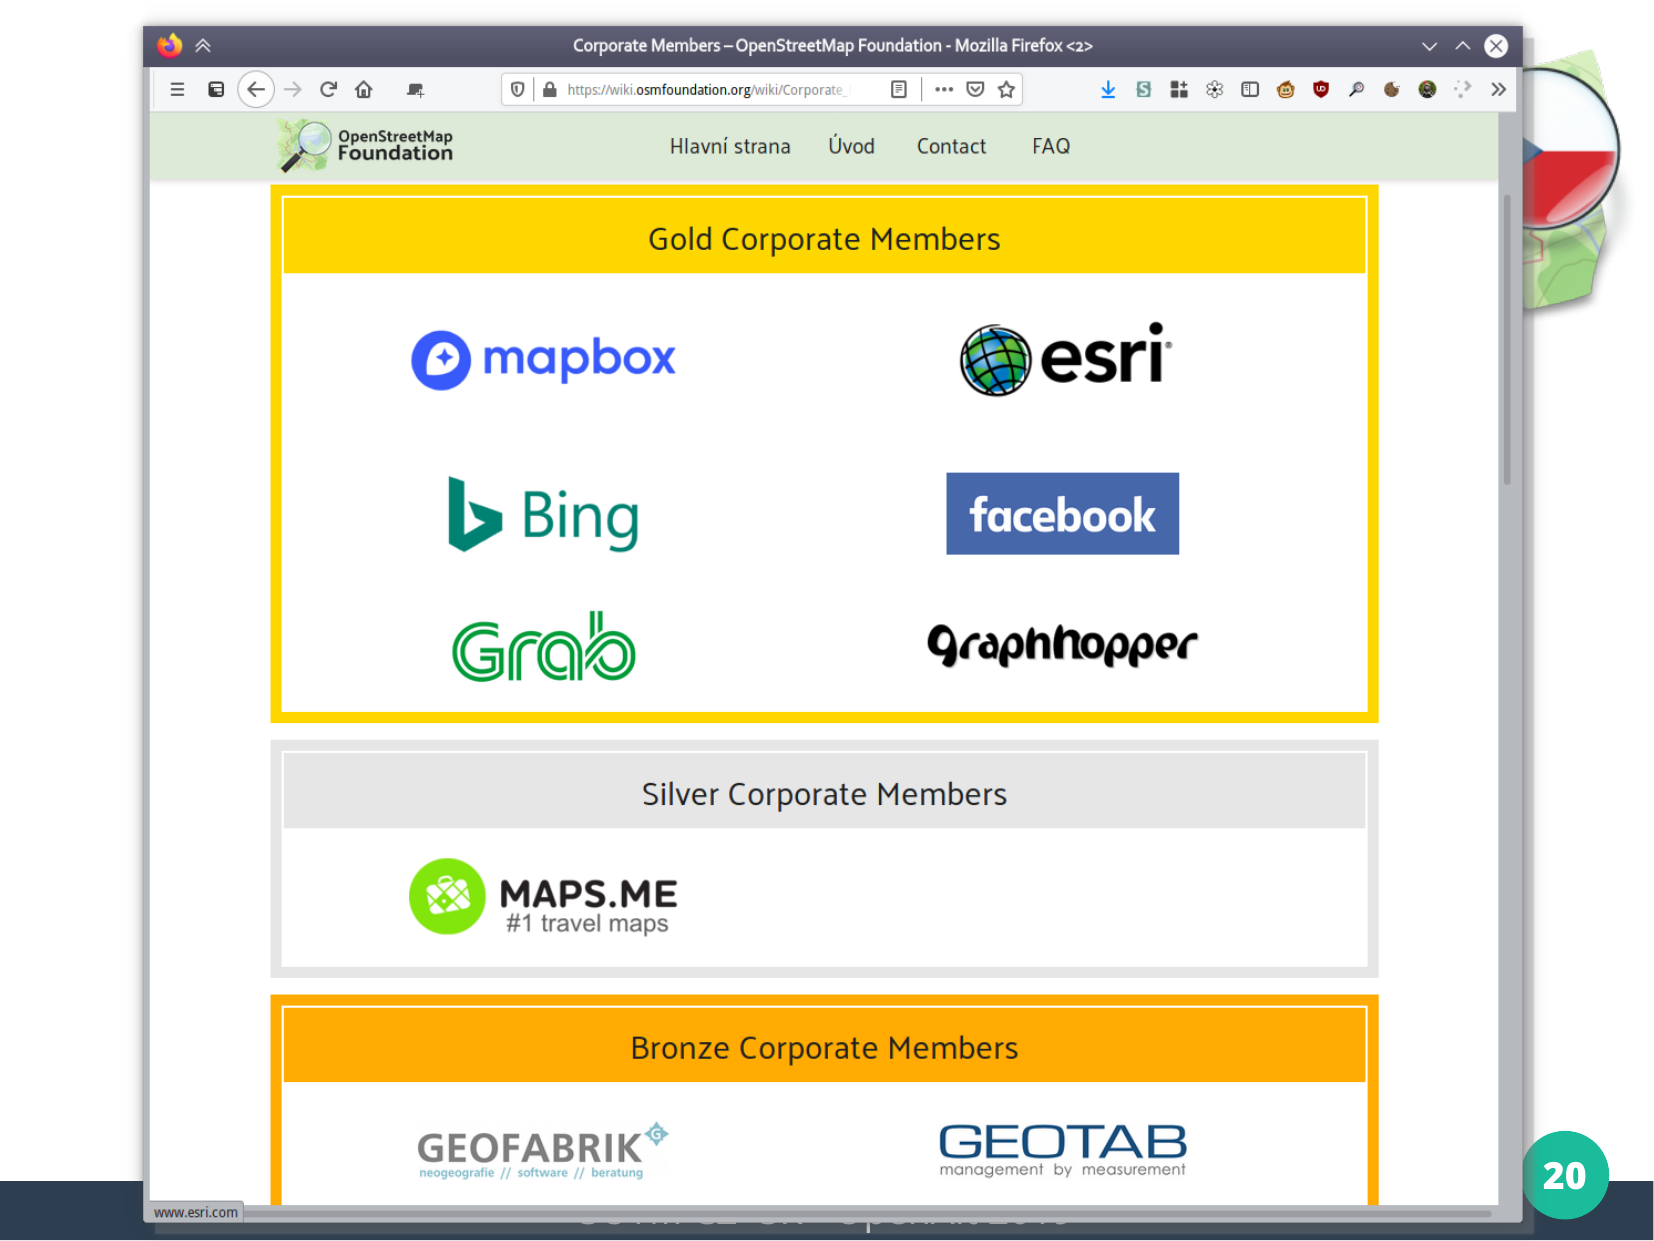

#
20
SOTM CZ+SK - OpenAlt 2019